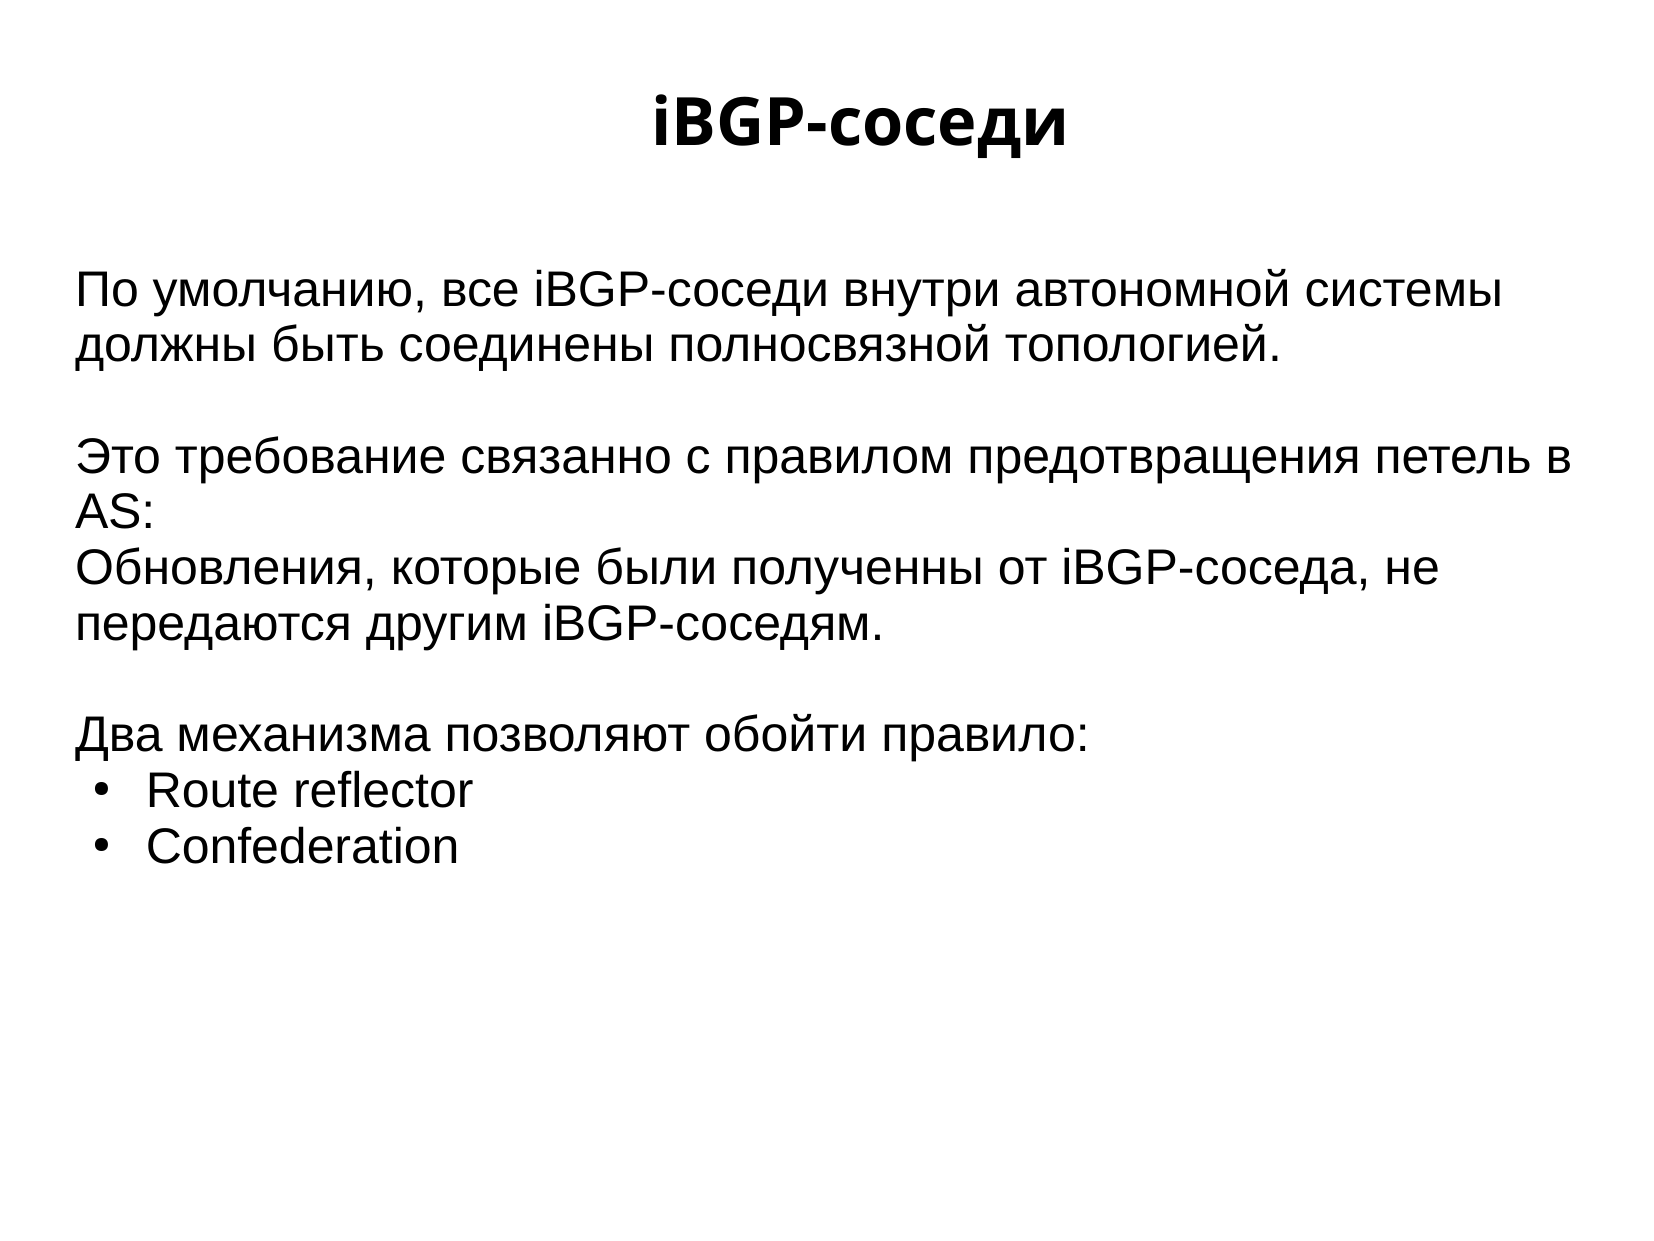

iBGP-соседи
# По умолчанию, все iBGP-соседи внутри автономной системы должны быть соединены полносвязной топологией.
Это требование связанно с правилом предотвращения петель в AS:
Обновления, которые были полученны от iBGP-соседа, не передаются другим iBGP-соседям.
Два механизма позволяют обойти правило:
Route reflector
Confederation